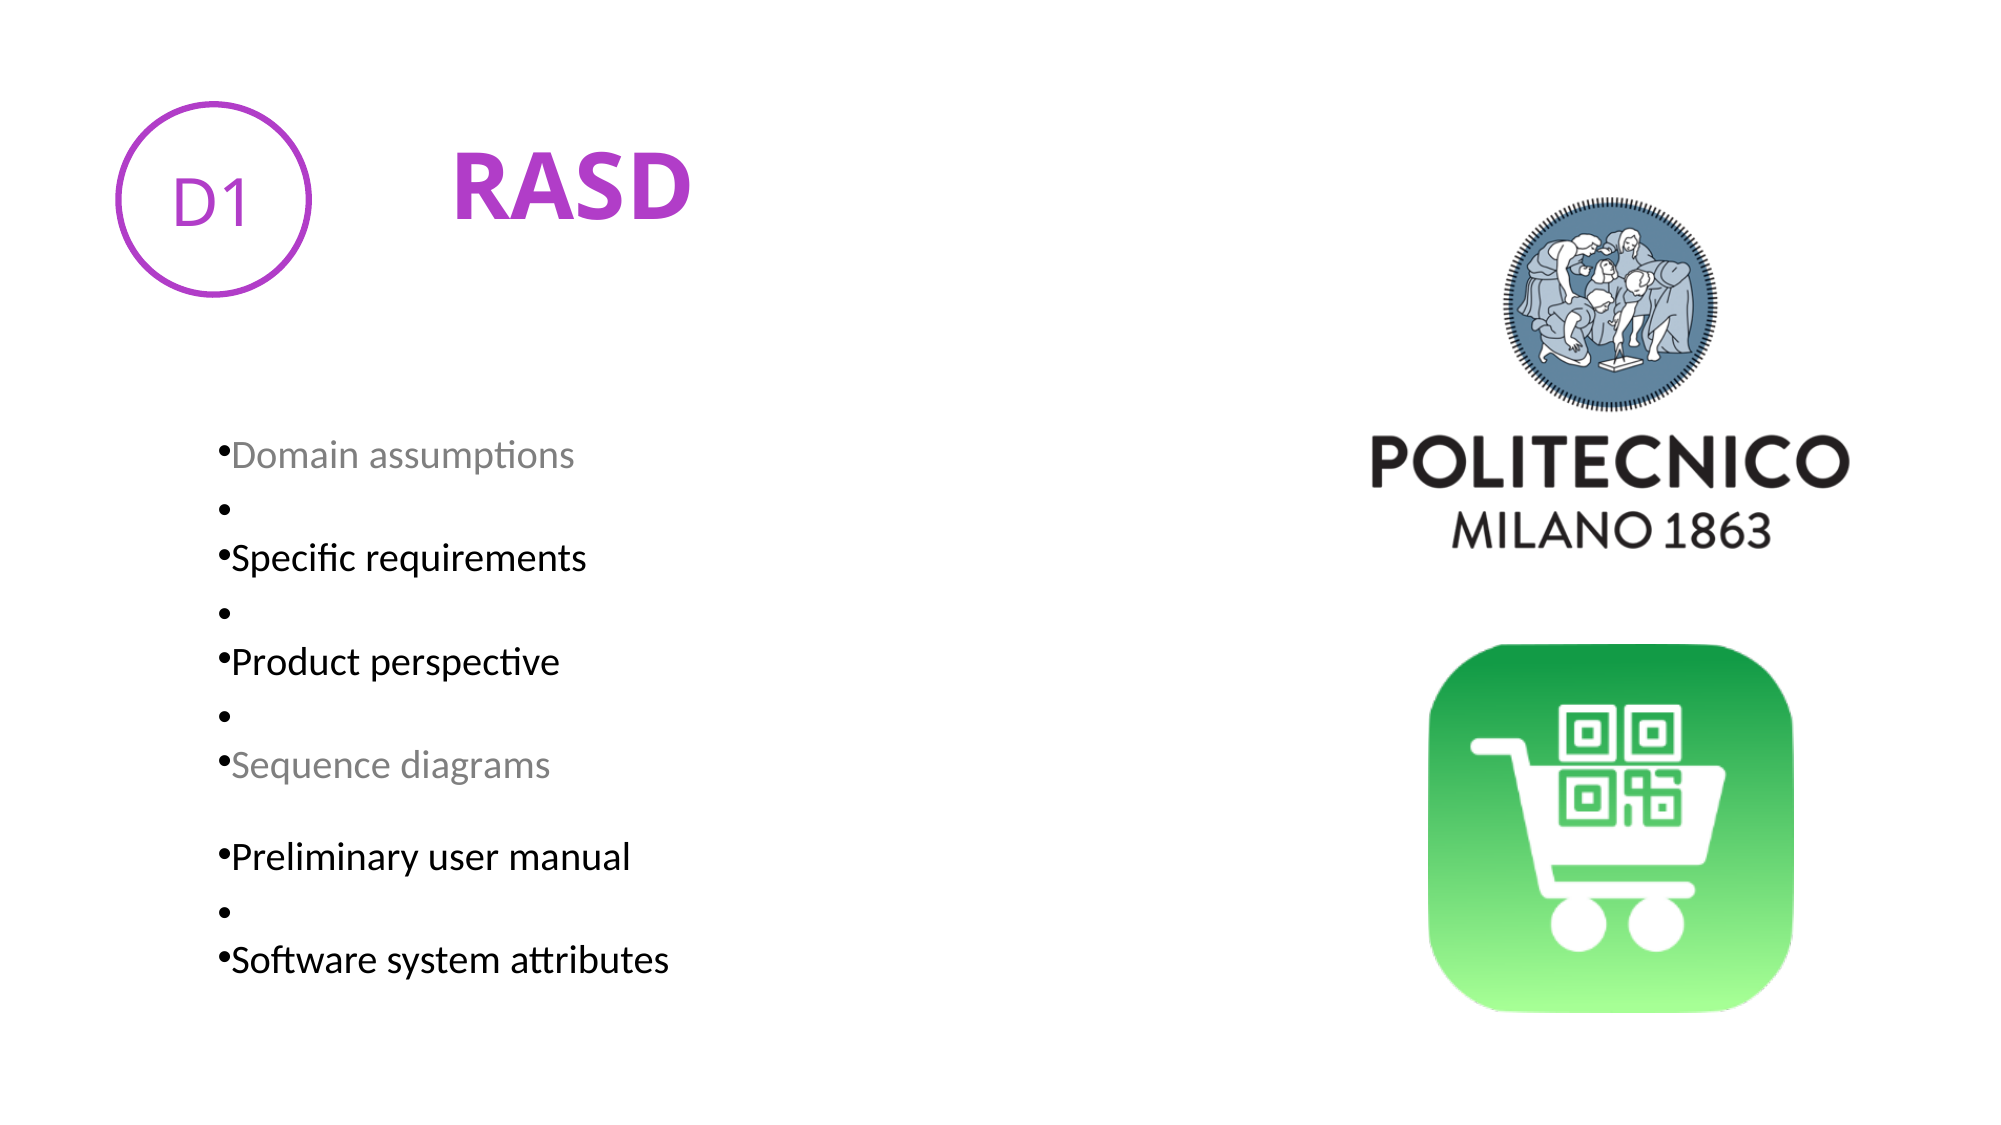

D1
# RASD
Domain assumptions
Specific requirements
Product perspective
Sequence diagrams
Preliminary user manual
Software system attributes